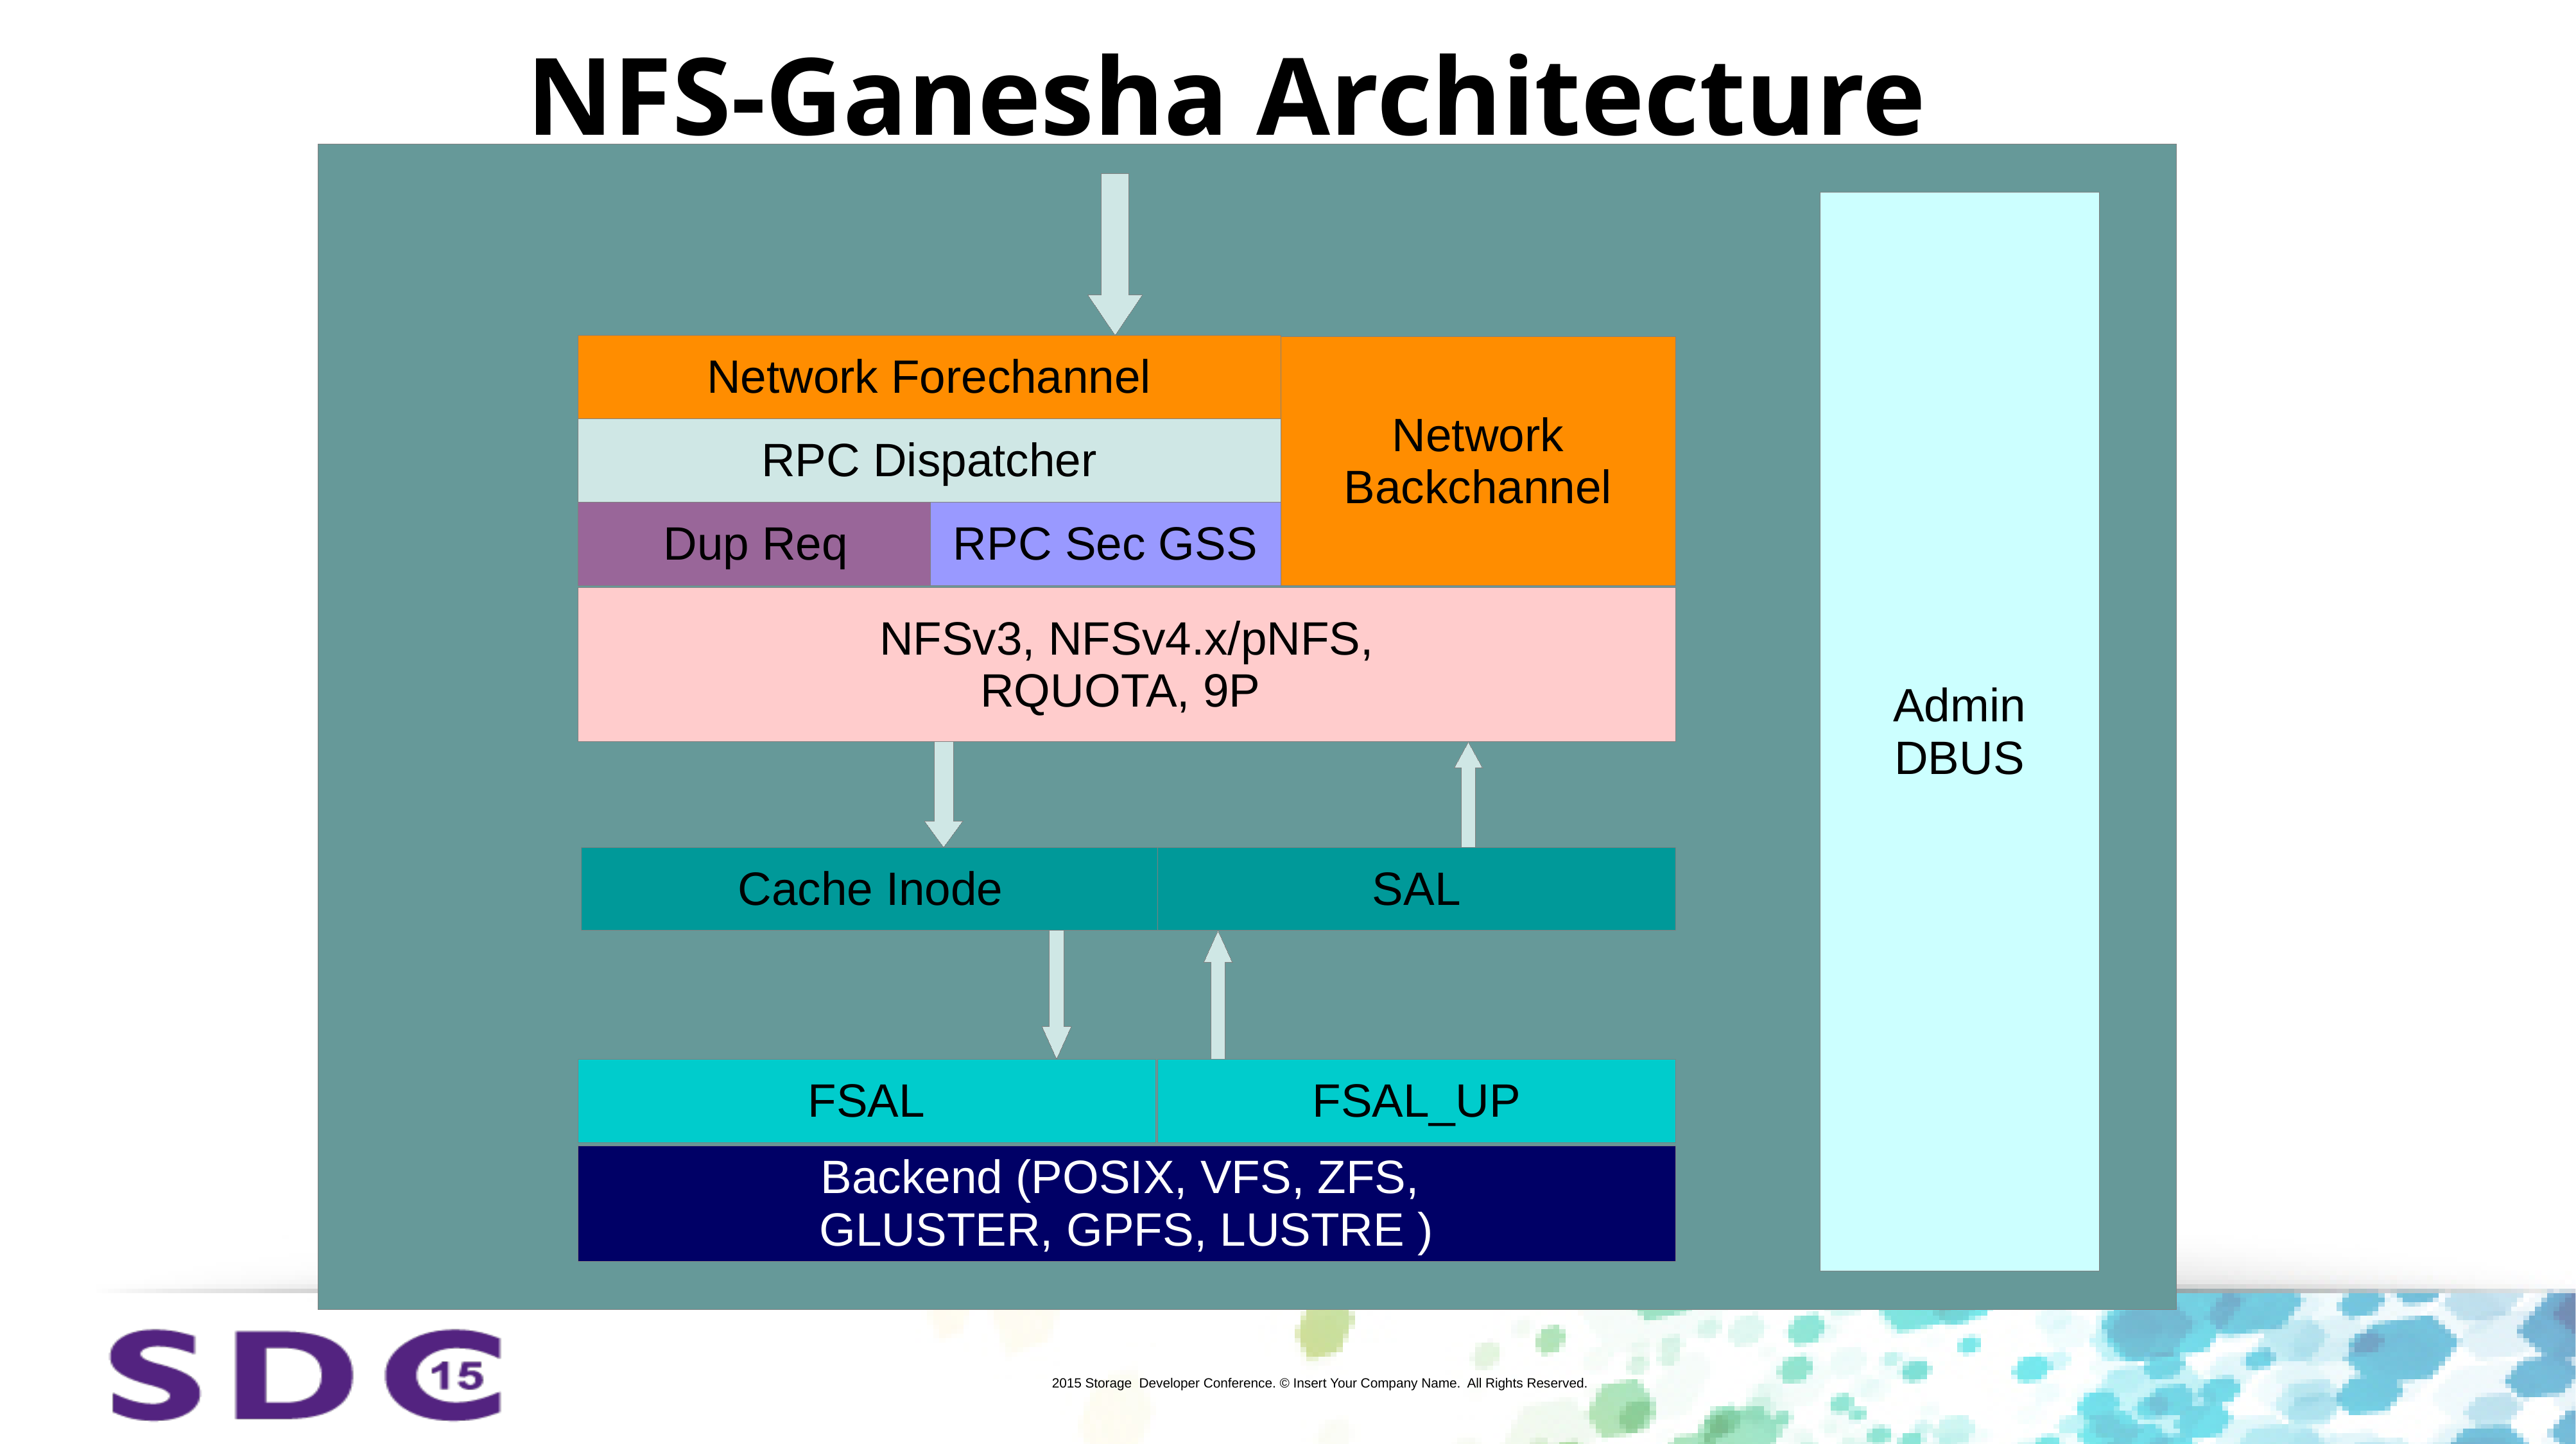

NFS-Ganesha Architecture
Admin
DBUS
Network Forechannel
Network
Backchannel
RPC Dispatcher
Dup Req
RPC Sec GSS
NFSv3, NFSv4.x/pNFS,
RQUOTA, 9P
Cache Inode
SAL
FSAL
FSAL_UP
Backend (POSIX, VFS, ZFS,
GLUSTER, GPFS, LUSTRE )